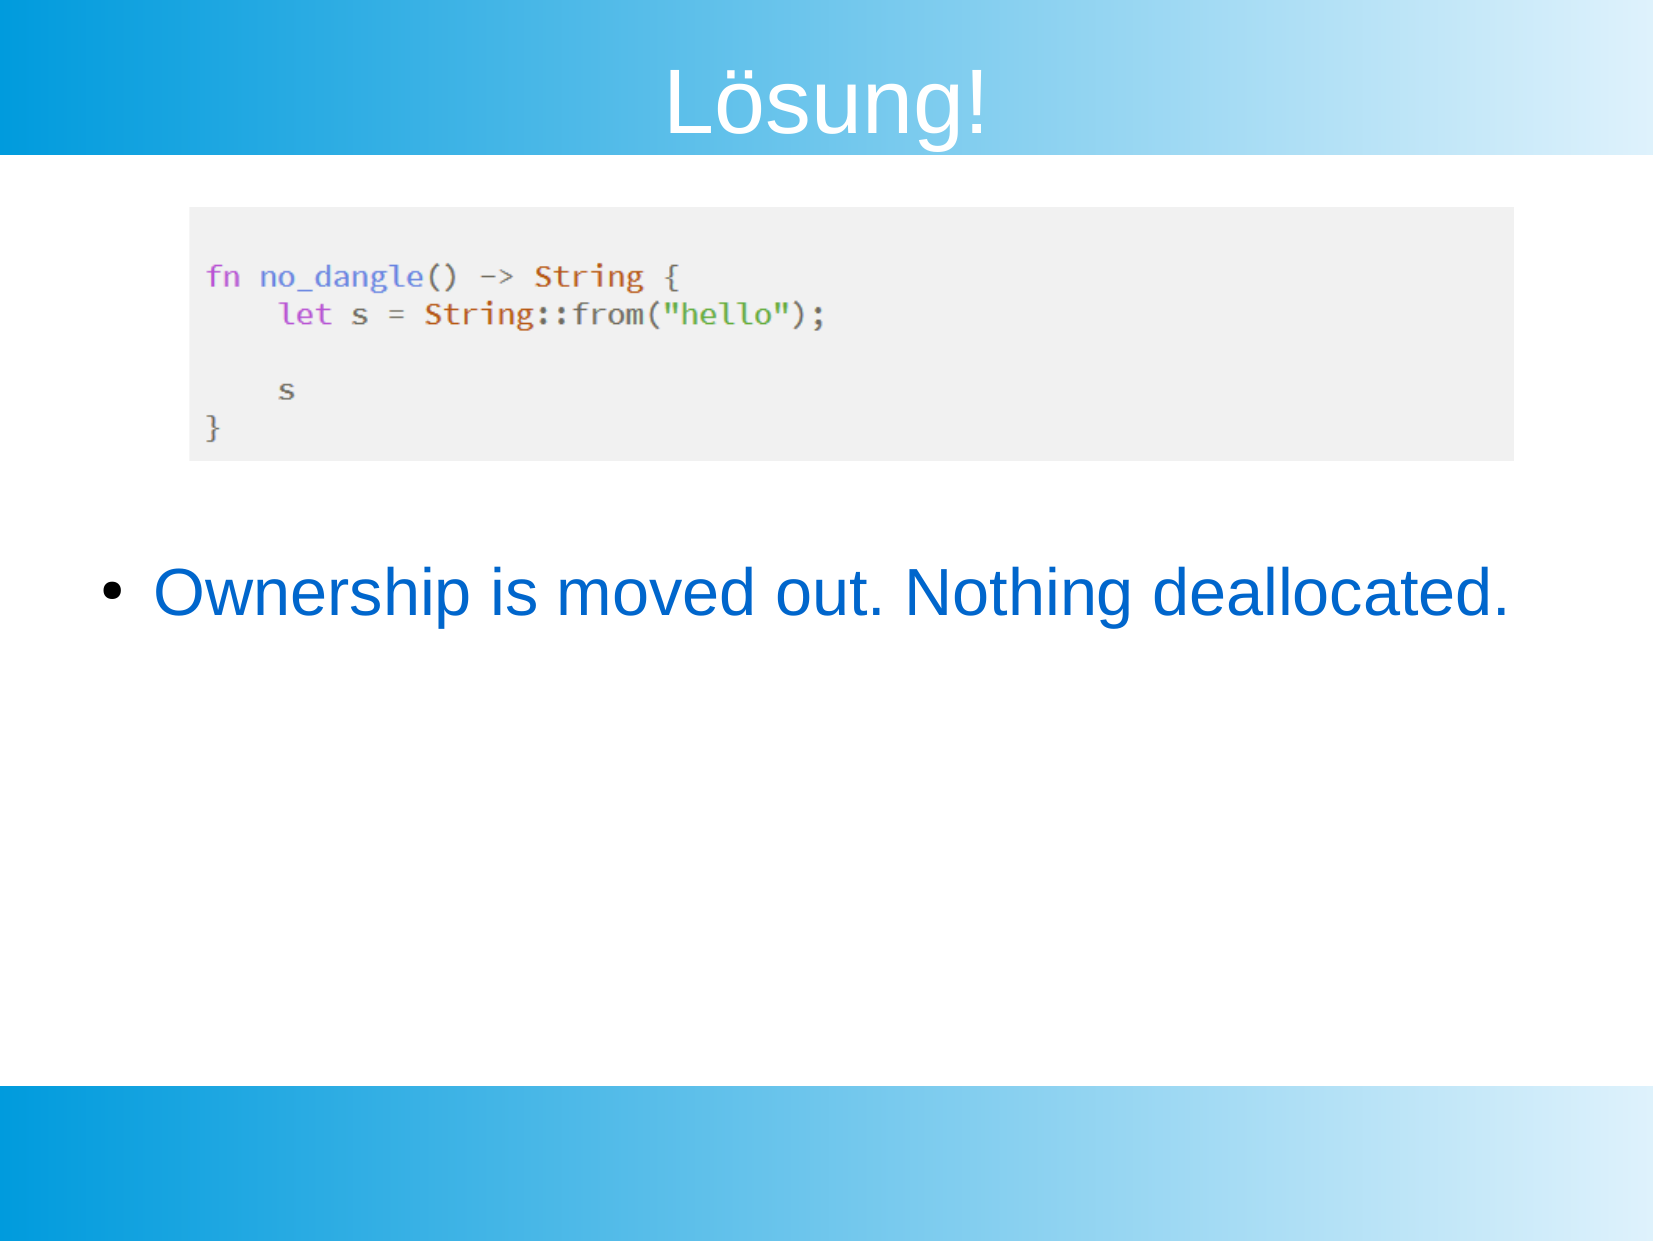

# Lösung!
Ownership is moved out. Nothing deallocated.